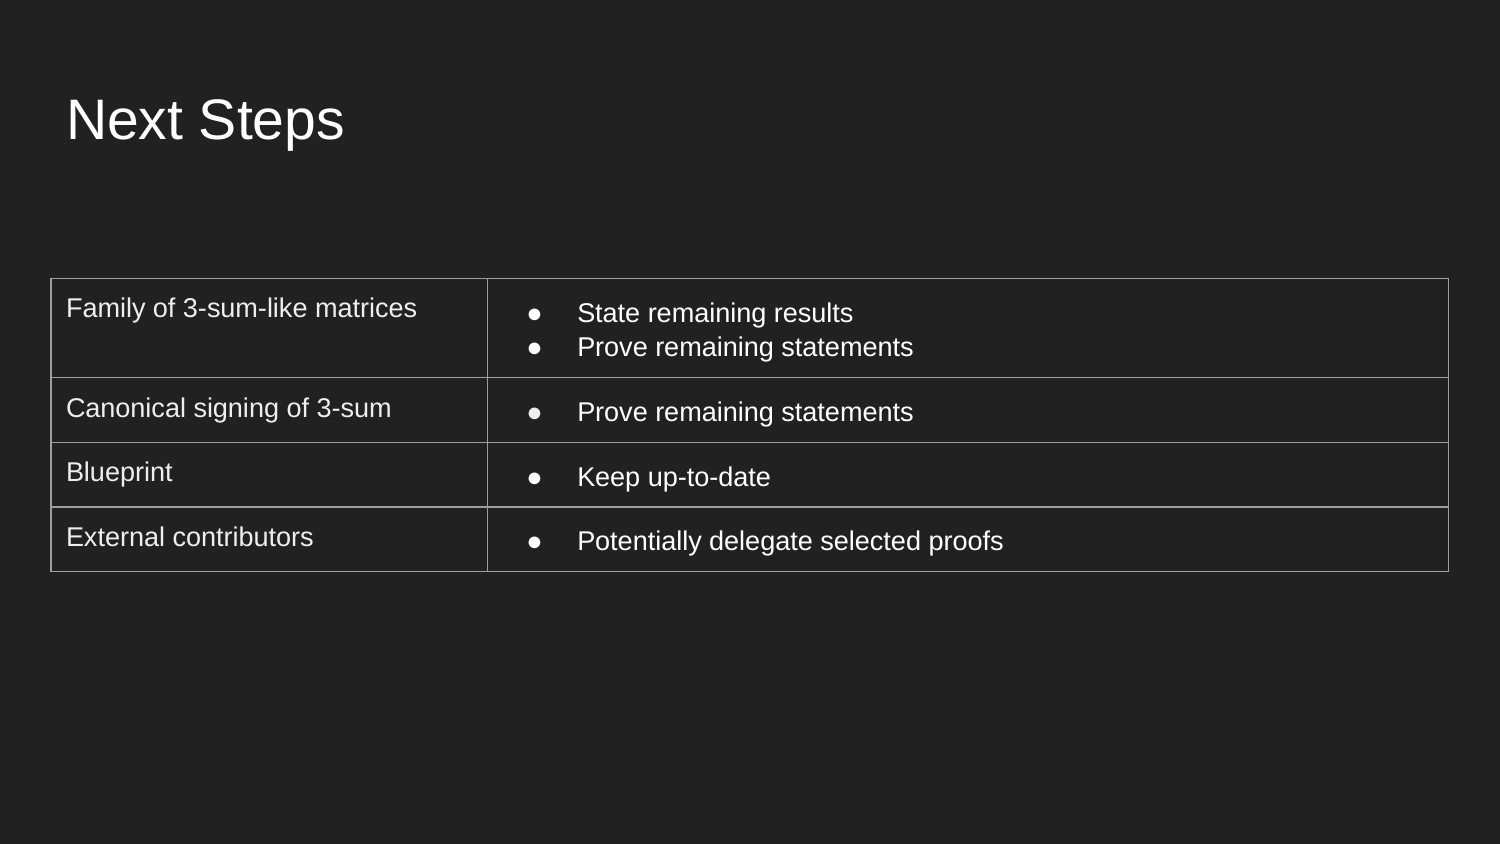

# Next Steps
| Family of 3-sum-like matrices | State remaining results Prove remaining statements |
| --- | --- |
| Canonical signing of 3-sum | Prove remaining statements |
| Blueprint | Keep up-to-date |
| External contributors | Potentially delegate selected proofs |